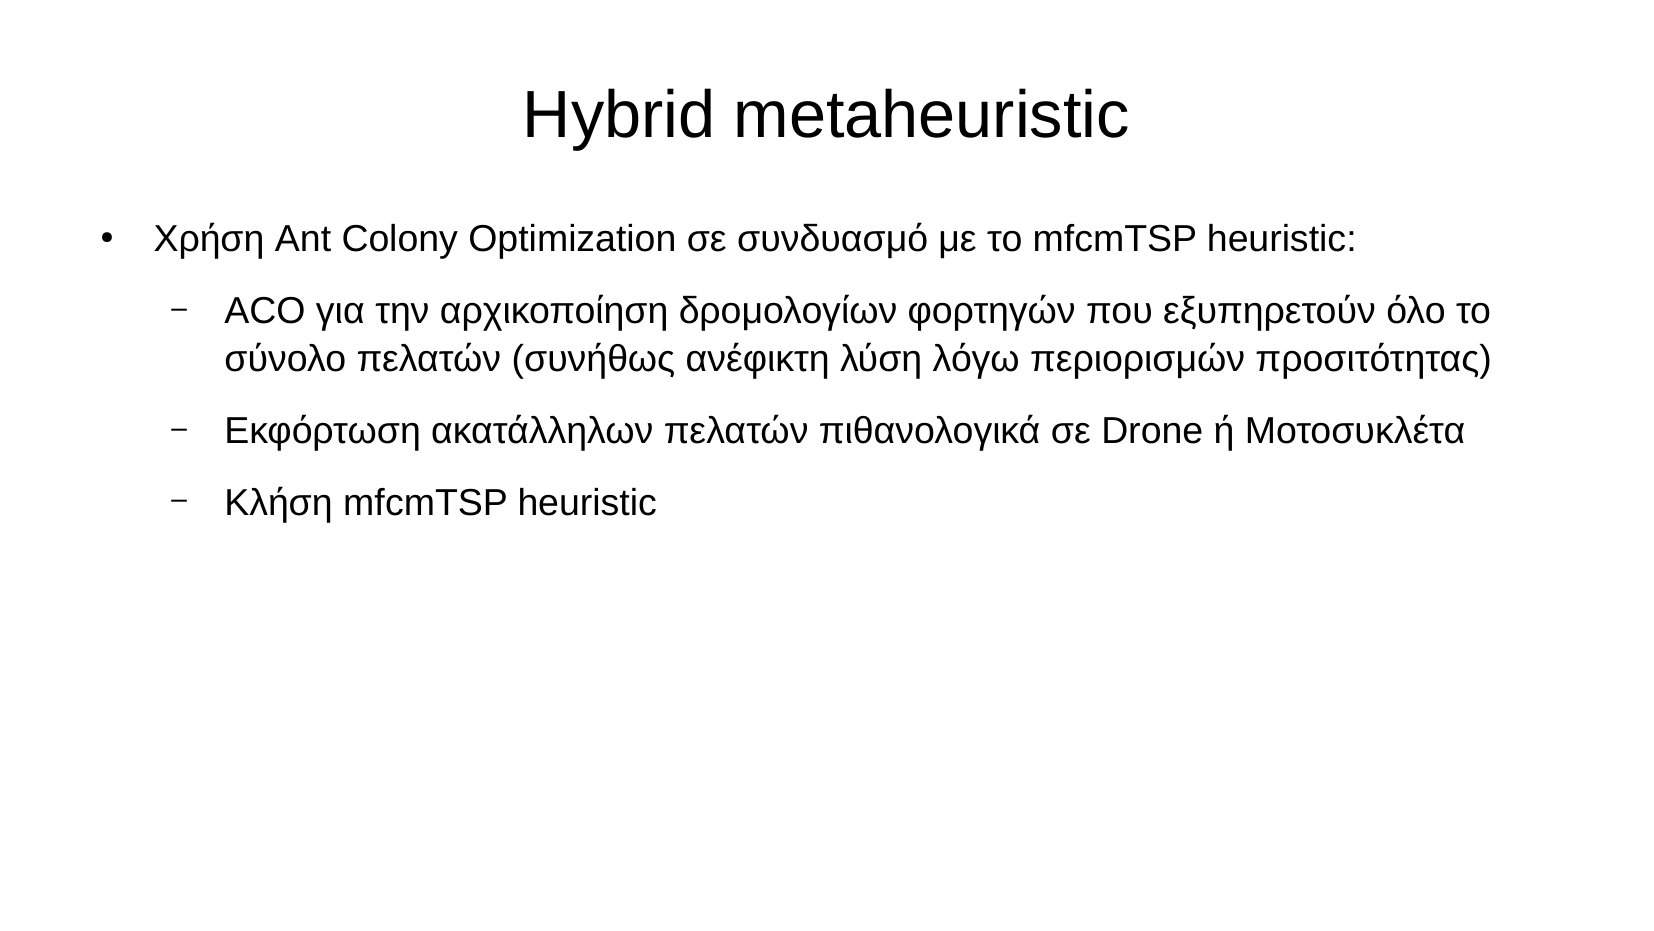

# Hybrid metaheuristic
Χρήση Ant Colony Optimization σε συνδυασμό με το mfcmTSP heuristic:
ACO για την αρχικοποίηση δρομολογίων φορτηγών που εξυπηρετούν όλο το σύνολο πελατών (συνήθως ανέφικτη λύση λόγω περιορισμών προσιτότητας)
Εκφόρτωση ακατάλληλων πελατών πιθανολογικά σε Drone ή Μοτοσυκλέτα
Κλήση mfcmTSP heuristic